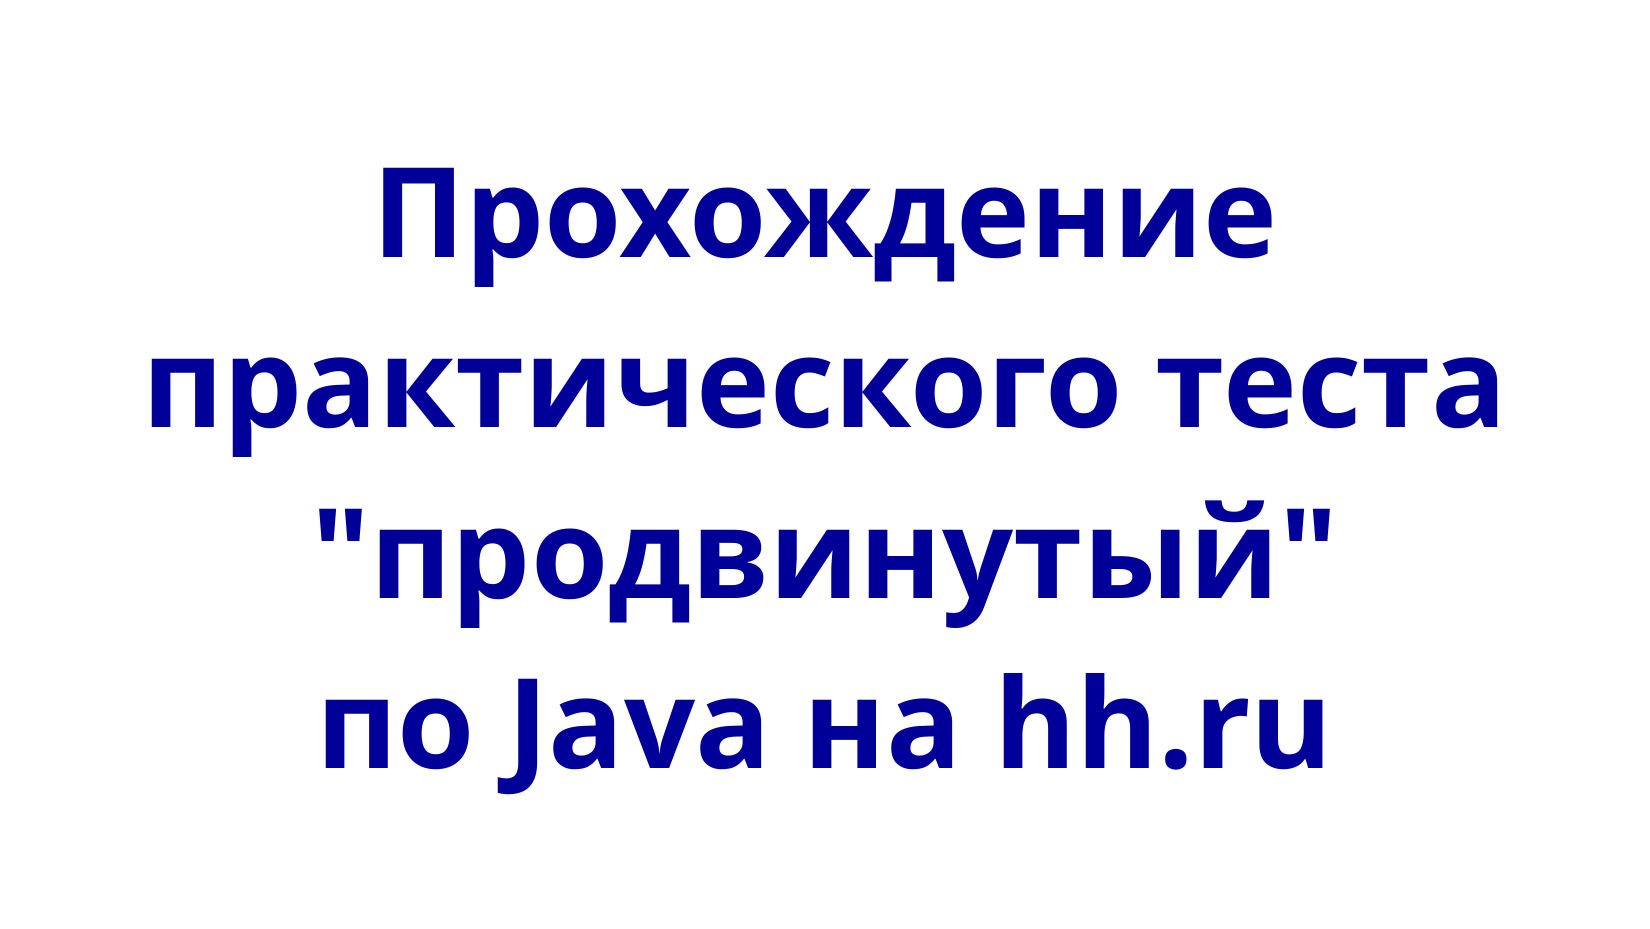

# Прохождение практического теста "продвинутый"
по Java на hh.ru